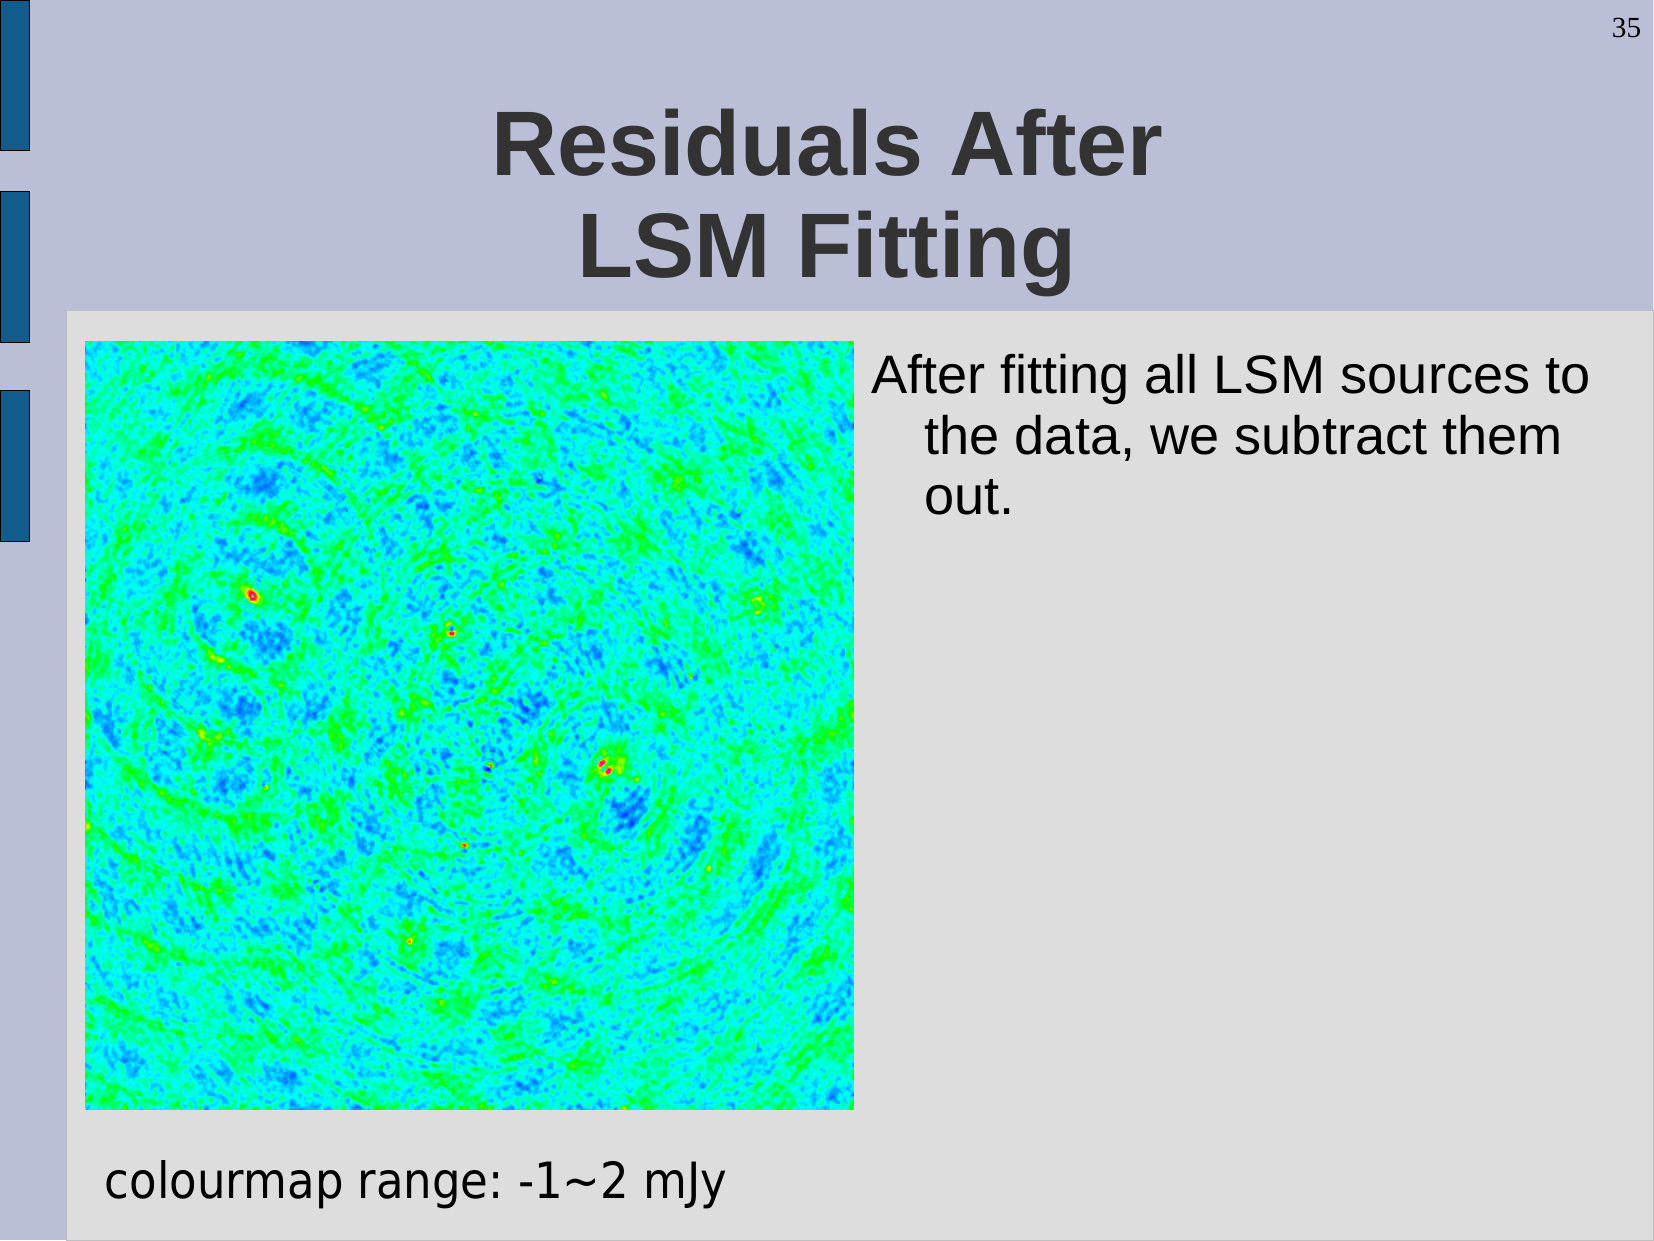

35
# Residuals After LSM Fitting
After fitting all LSM sources to the data, we subtract them out.
colourmap range: -1~2 mJy